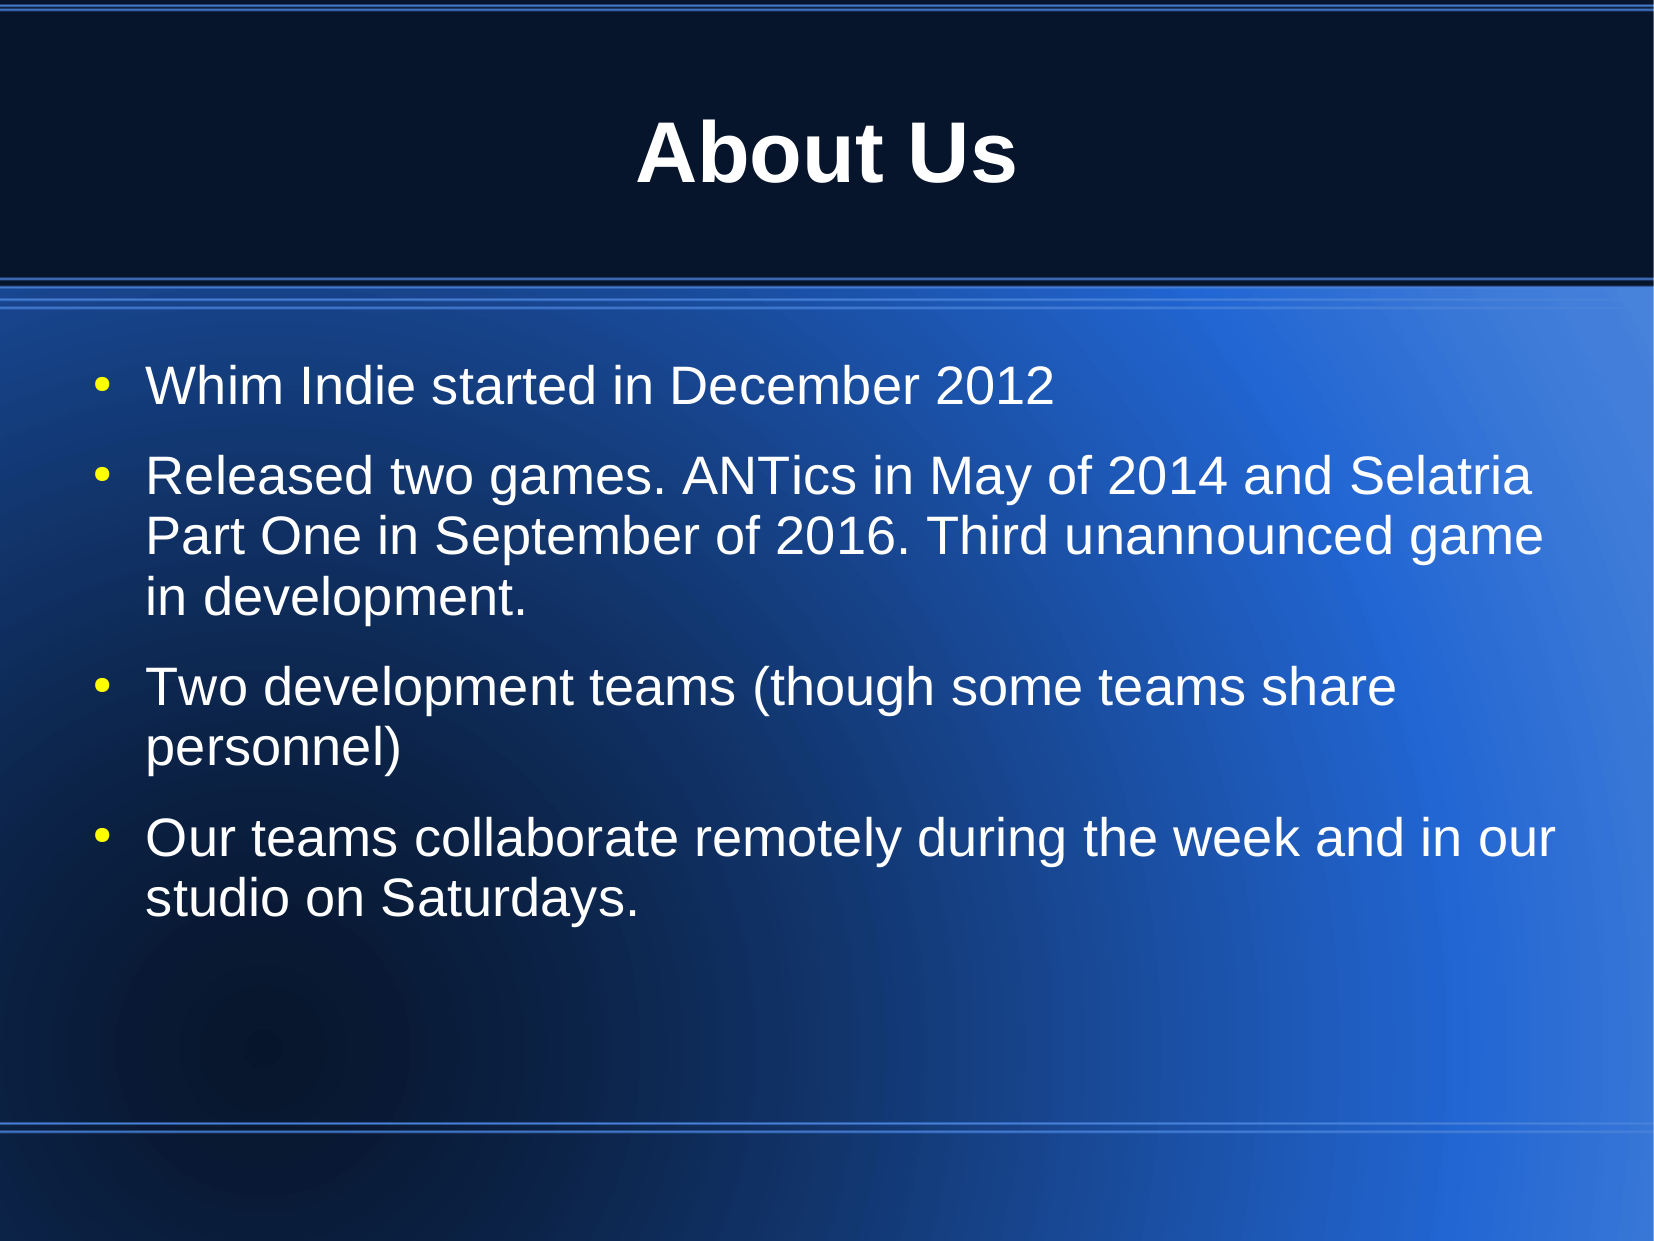

# About Us
Whim Indie started in December 2012
Released two games. ANTics in May of 2014 and Selatria Part One in September of 2016. Third unannounced game in development.
Two development teams (though some teams share personnel)
Our teams collaborate remotely during the week and in our studio on Saturdays.